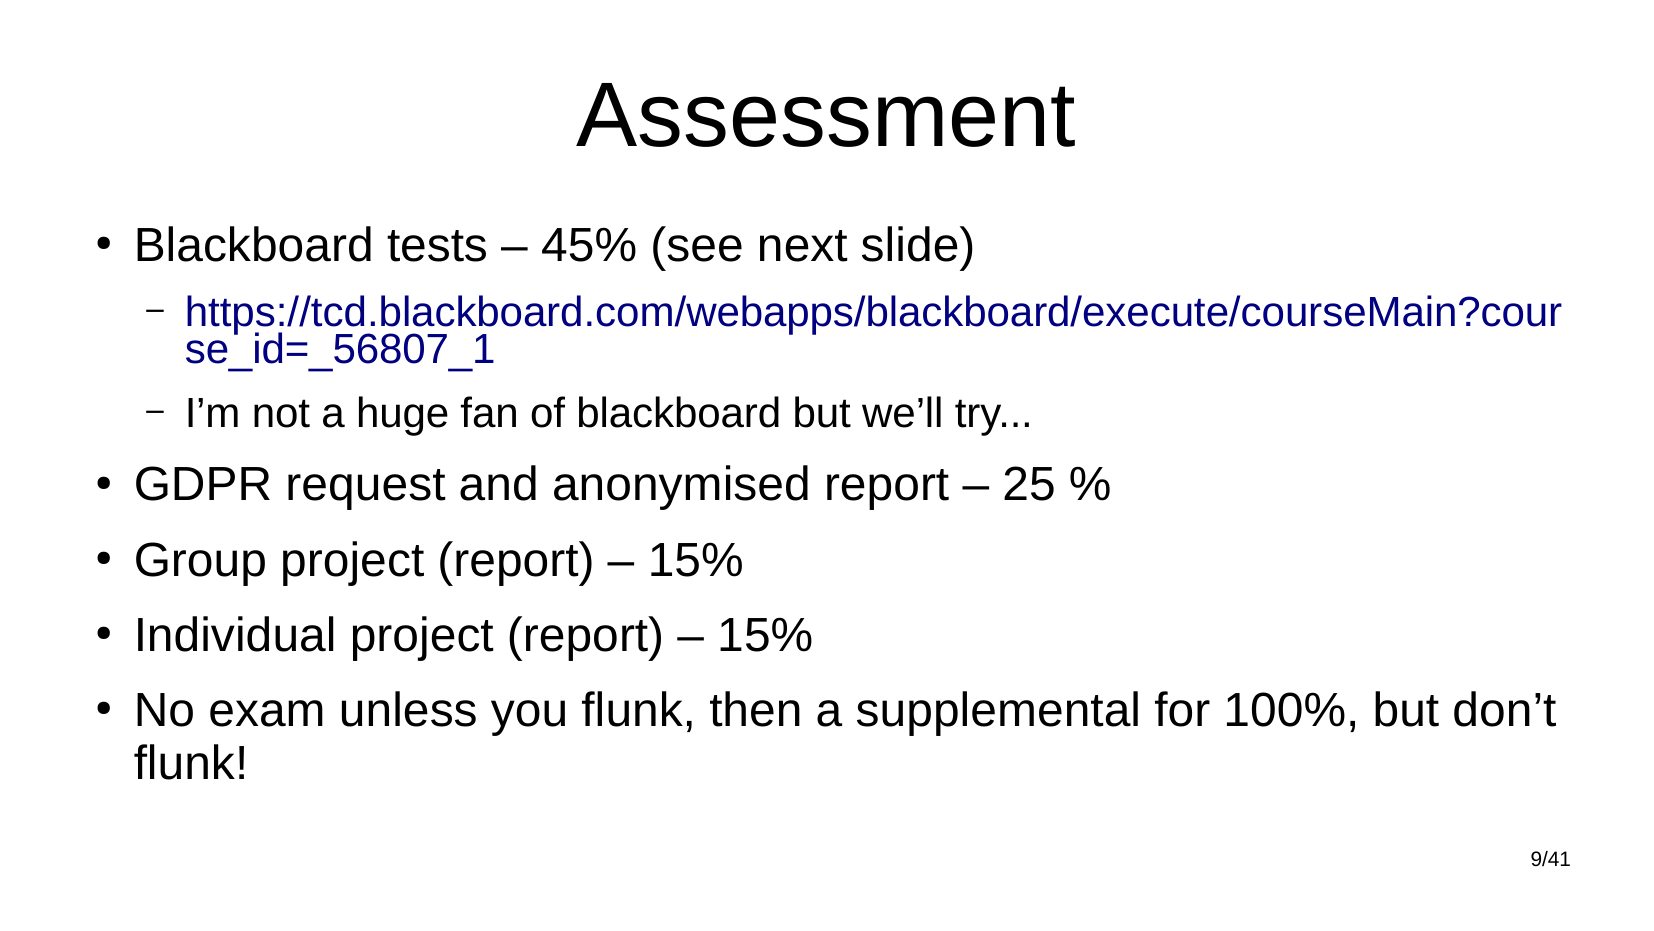

# Assessment
Blackboard tests – 45% (see next slide)
https://tcd.blackboard.com/webapps/blackboard/execute/courseMain?course_id=_56807_1
I’m not a huge fan of blackboard but we’ll try...
GDPR request and anonymised report – 25 %
Group project (report) – 15%
Individual project (report) – 15%
No exam unless you flunk, then a supplemental for 100%, but don’t flunk!
9